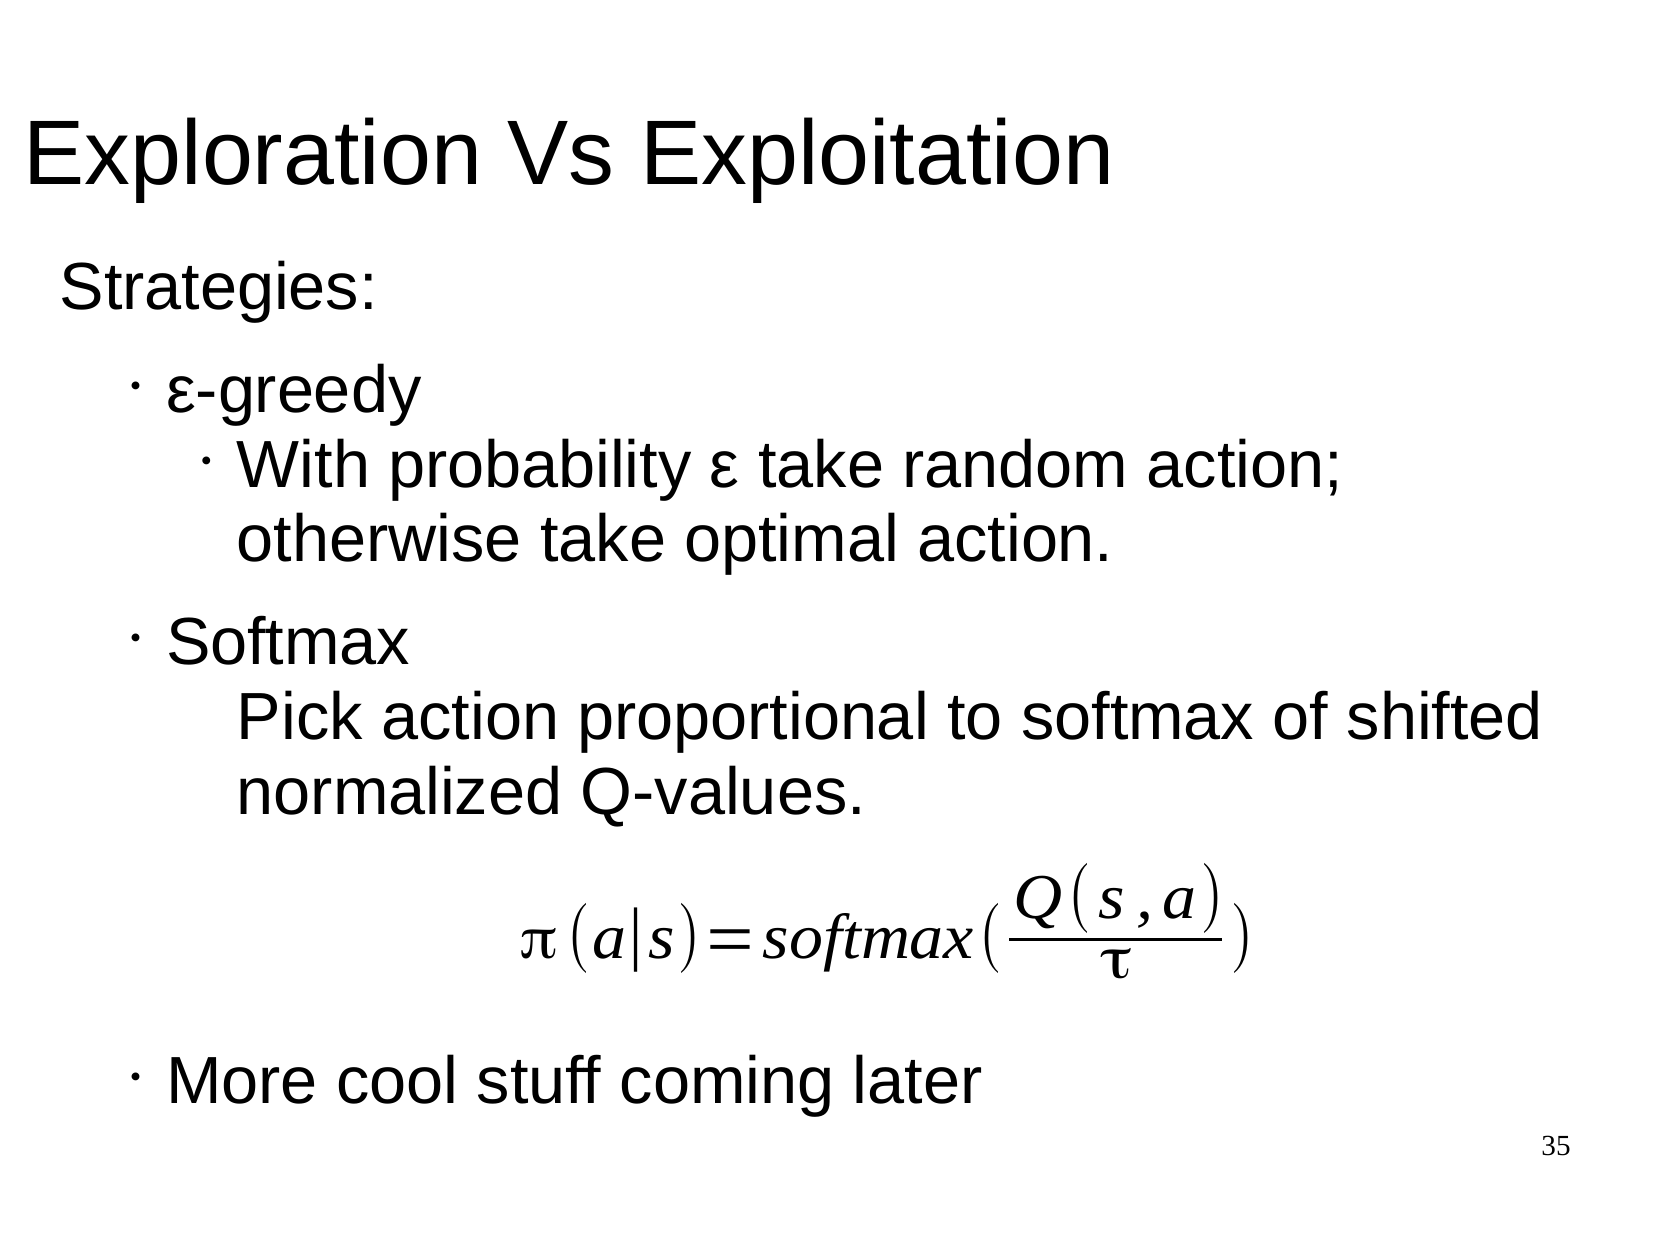

# Exploration Vs Exploitation
Strategies:
ε-greedy
With probability ε take random action; otherwise take optimal action.
Softmax
Pick action proportional to softmax of shifted normalized Q-values.
More cool stuff coming later
35